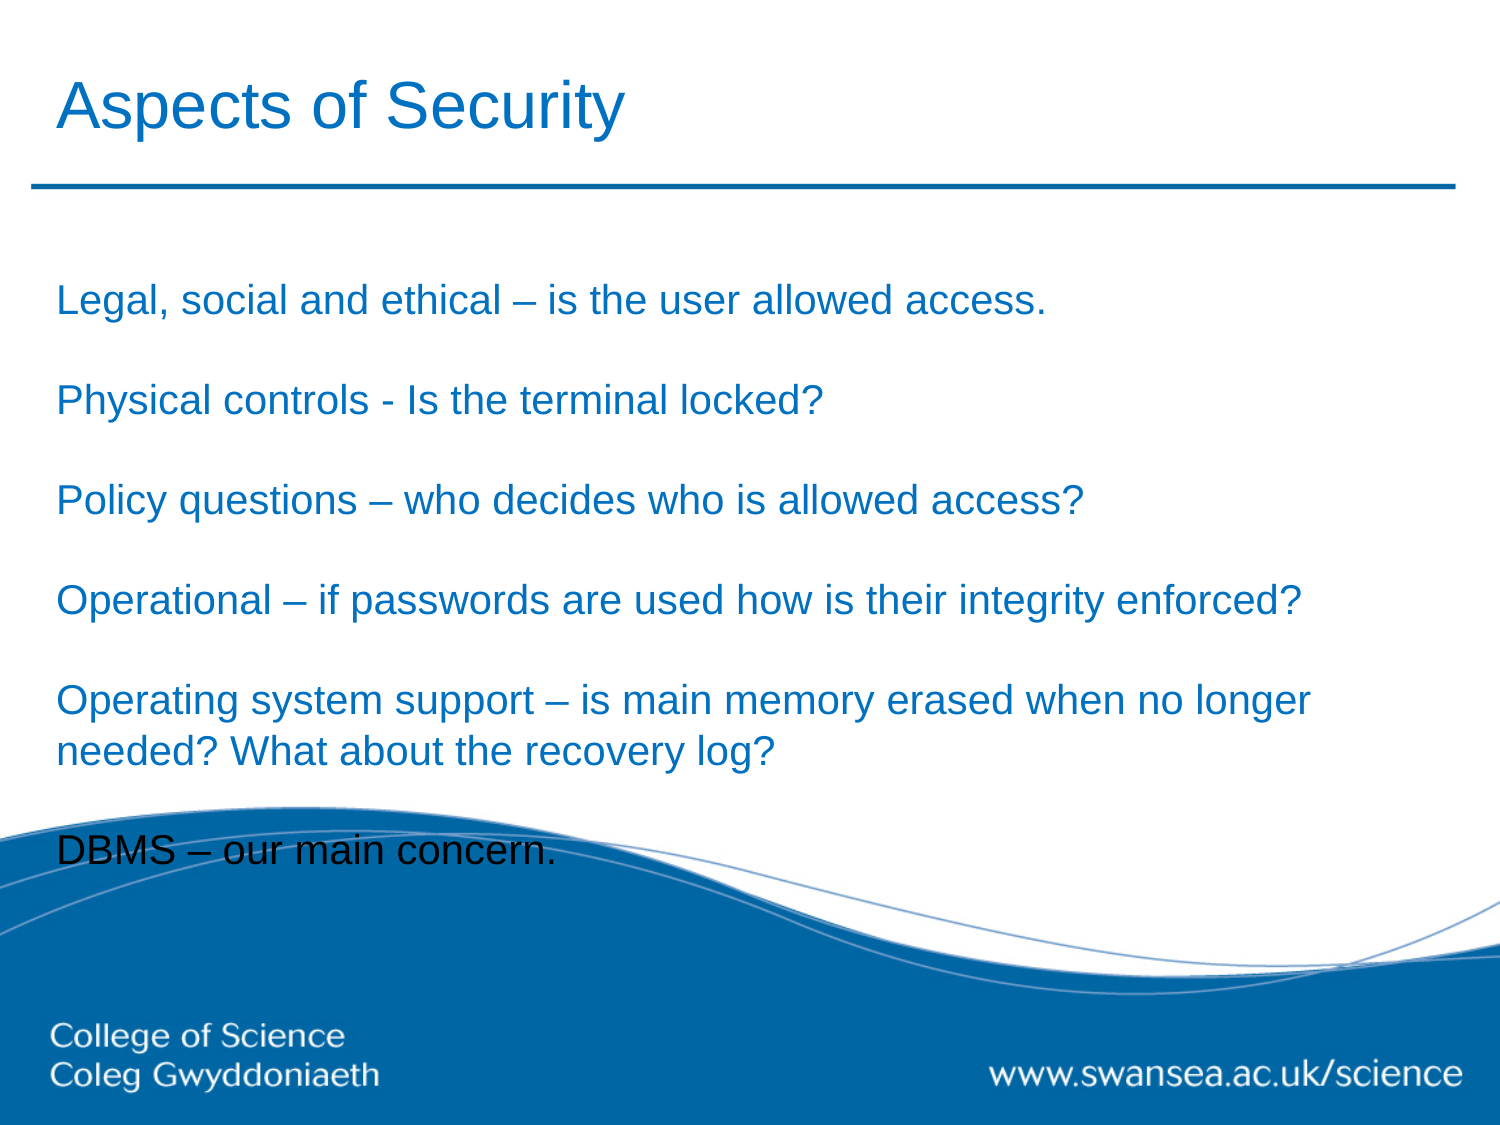

Aspects of Security
Legal, social and ethical – is the user allowed access.
Physical controls - Is the terminal locked?
Policy questions – who decides who is allowed access?
Operational – if passwords are used how is their integrity enforced?
Operating system support – is main memory erased when no longer needed? What about the recovery log?
DBMS – our main concern.